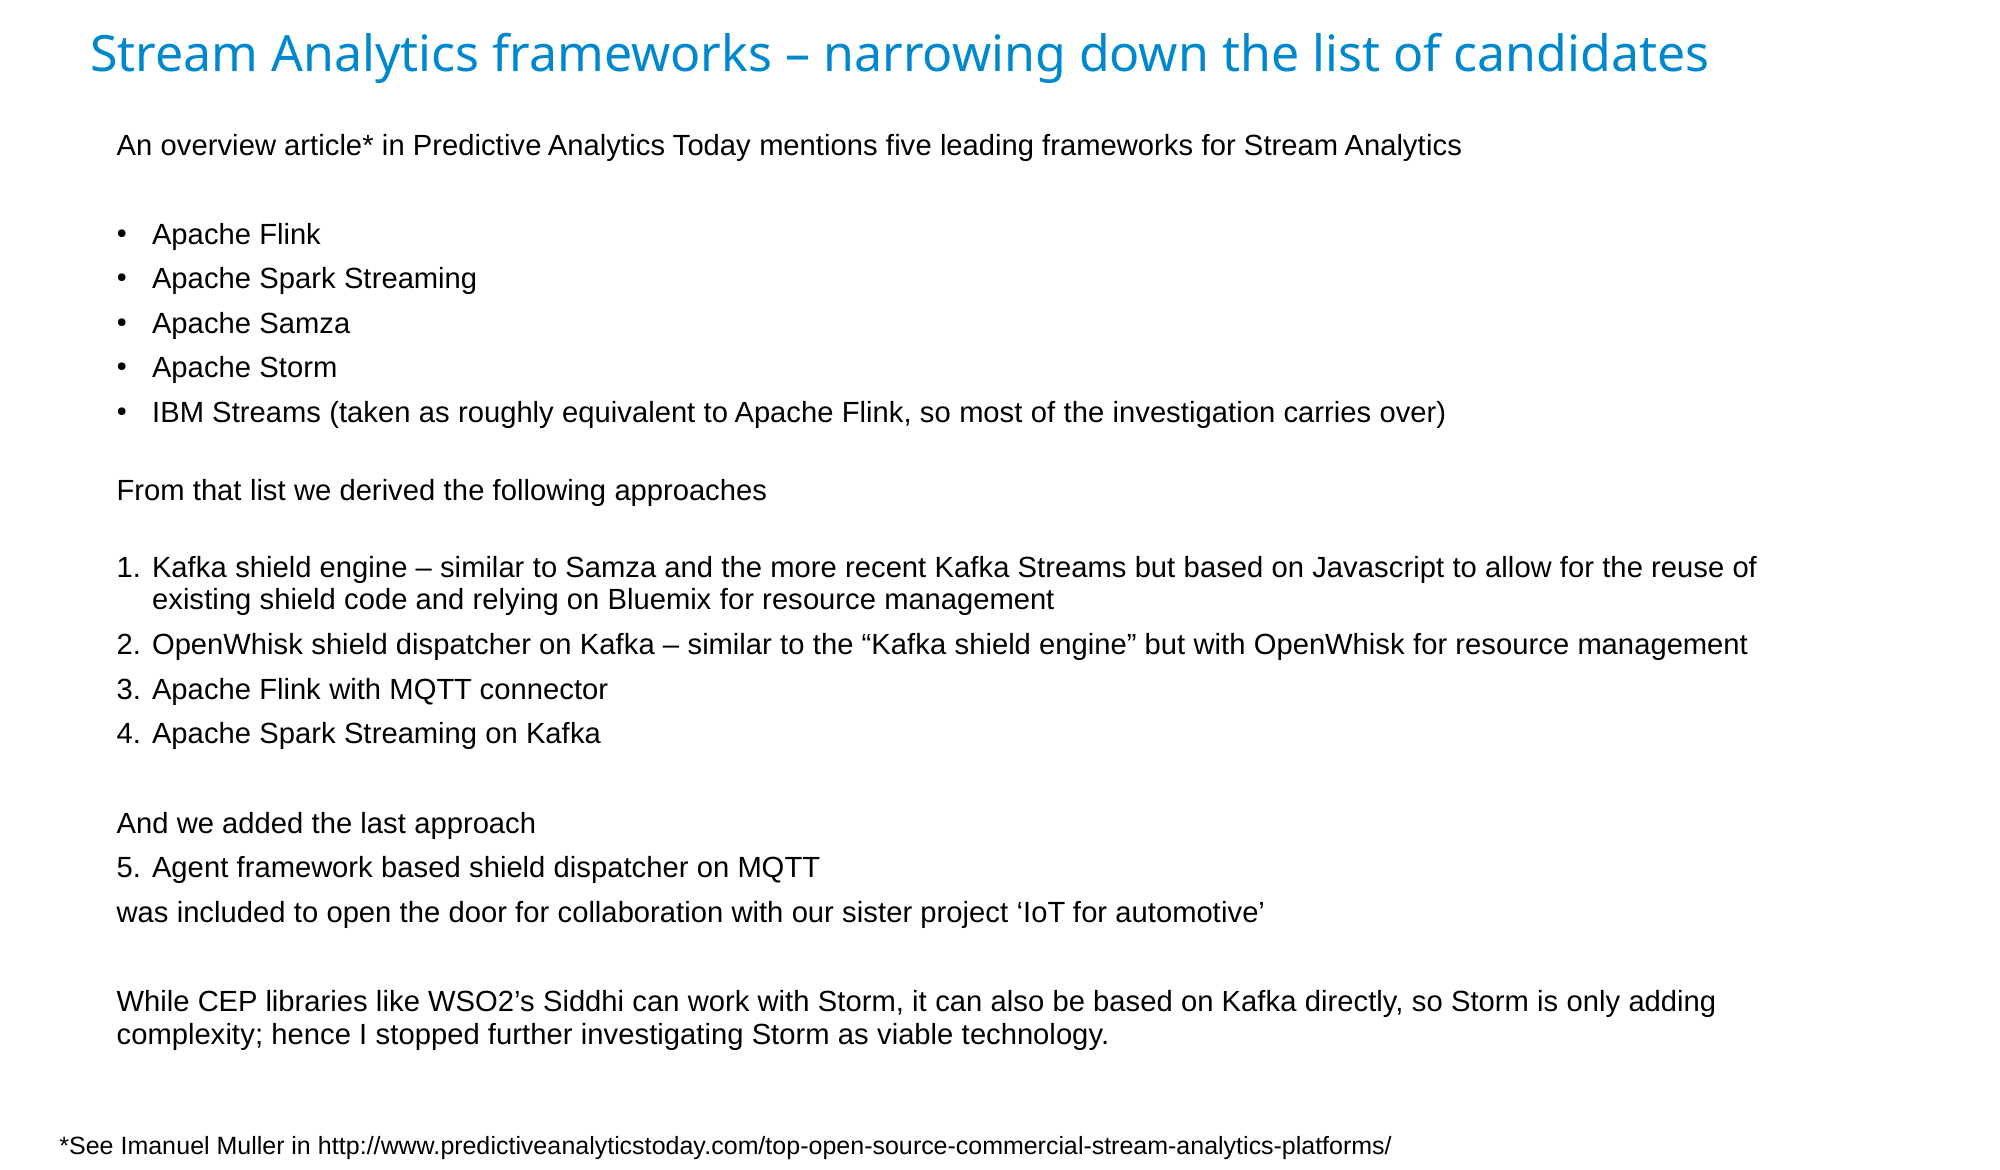

# Stream Analytics frameworks – narrowing down the list of candidates
An overview article* in Predictive Analytics Today mentions five leading frameworks for Stream Analytics
Apache Flink
Apache Spark Streaming
Apache Samza
Apache Storm
IBM Streams (taken as roughly equivalent to Apache Flink, so most of the investigation carries over)
From that list we derived the following approaches
Kafka shield engine – similar to Samza and the more recent Kafka Streams but based on Javascript to allow for the reuse of existing shield code and relying on Bluemix for resource management
OpenWhisk shield dispatcher on Kafka – similar to the “Kafka shield engine” but with OpenWhisk for resource management
Apache Flink with MQTT connector
Apache Spark Streaming on Kafka
And we added the last approach
Agent framework based shield dispatcher on MQTT
was included to open the door for collaboration with our sister project ‘IoT for automotive’
While CEP libraries like WSO2’s Siddhi can work with Storm, it can also be based on Kafka directly, so Storm is only adding complexity; hence I stopped further investigating Storm as viable technology.
*See Imanuel Muller in http://www.predictiveanalyticstoday.com/top-open-source-commercial-stream-analytics-platforms/